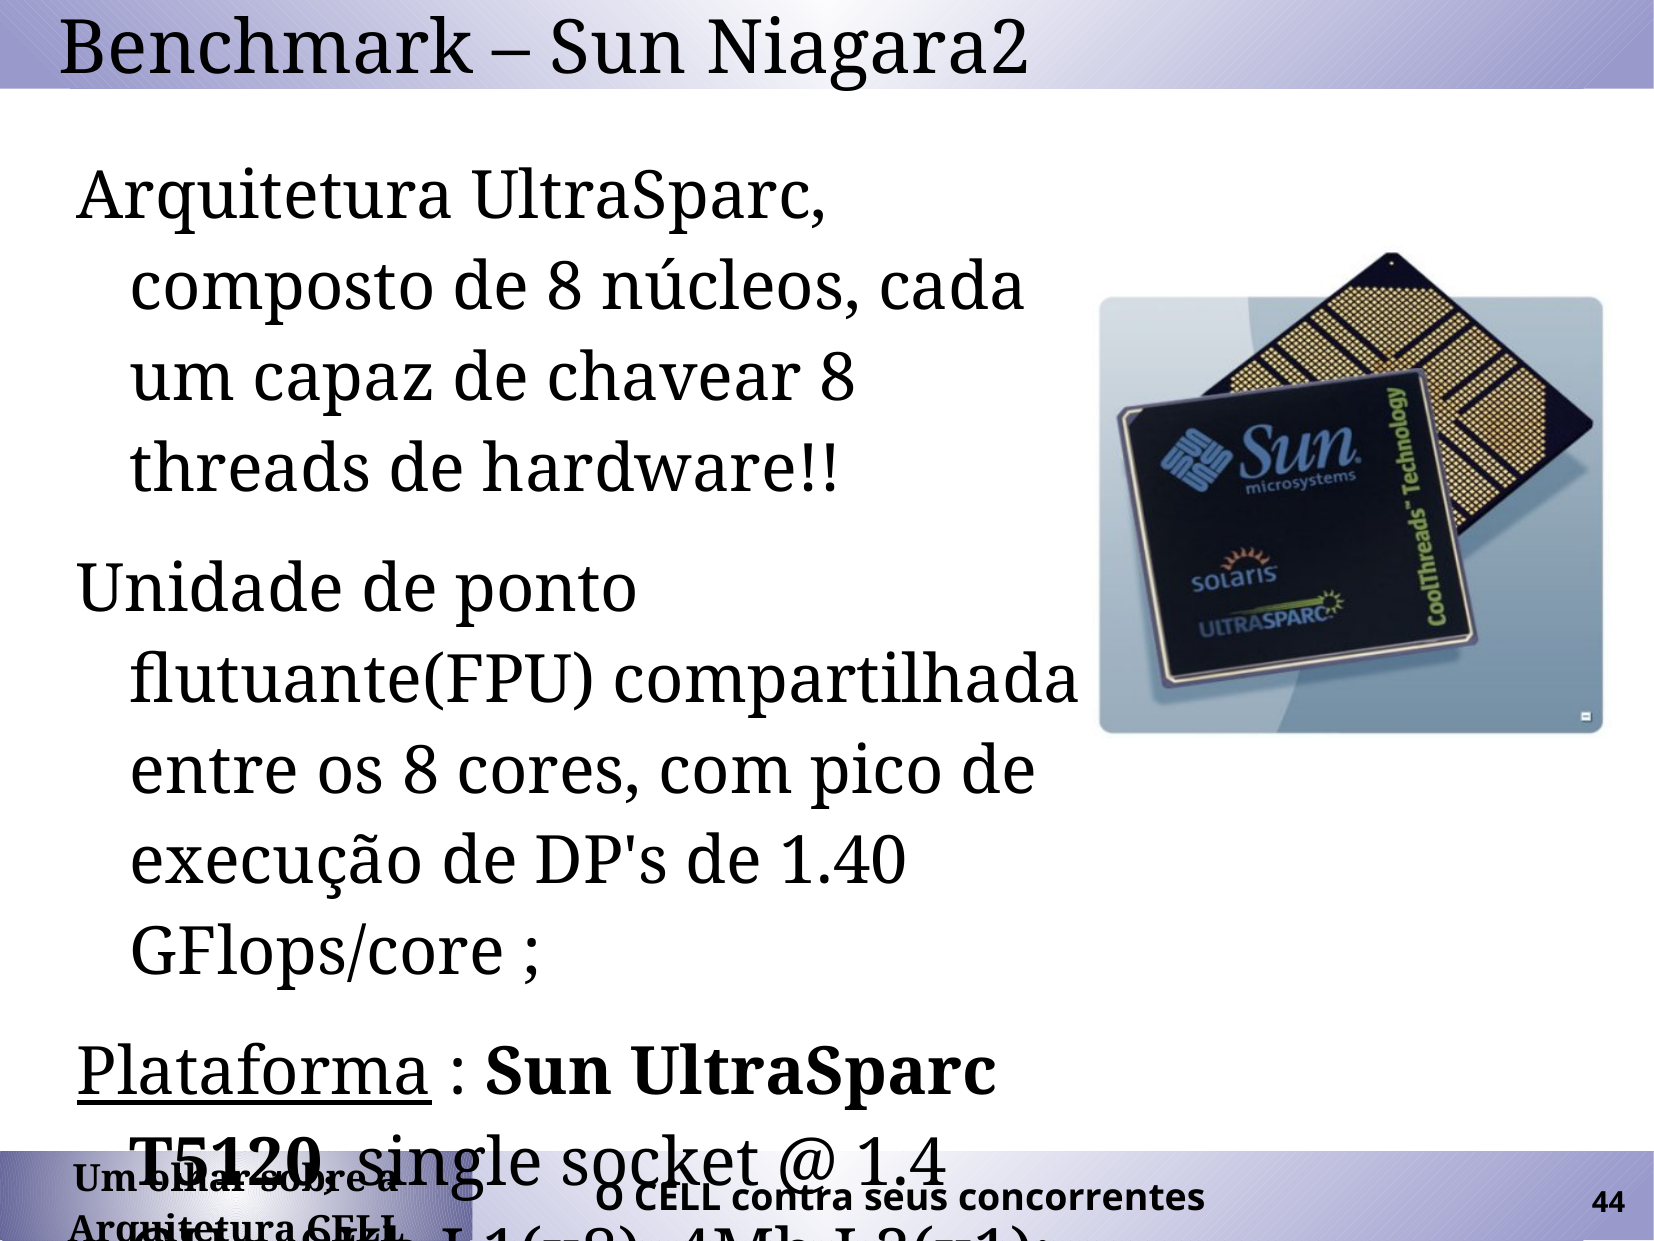

# Benchmark – Sun Niagara2
Arquitetura UltraSparc, composto de 8 núcleos, cada um capaz de chavear 8 threads de hardware!!
Unidade de ponto flutuante(FPU) compartilhada entre os 8 cores, com pico de execução de DP's de 1.40 GFlops/core ;
Plataforma : Sun UltraSparc T5120, single socket @ 1.4 GHz, 8Kb L1(x8), 4Mb L2(x1); largura de banda de 42.66 Gb/s(leitura), memória total compatível de 64 Gb;
O CELL contra seus concorrentes
44